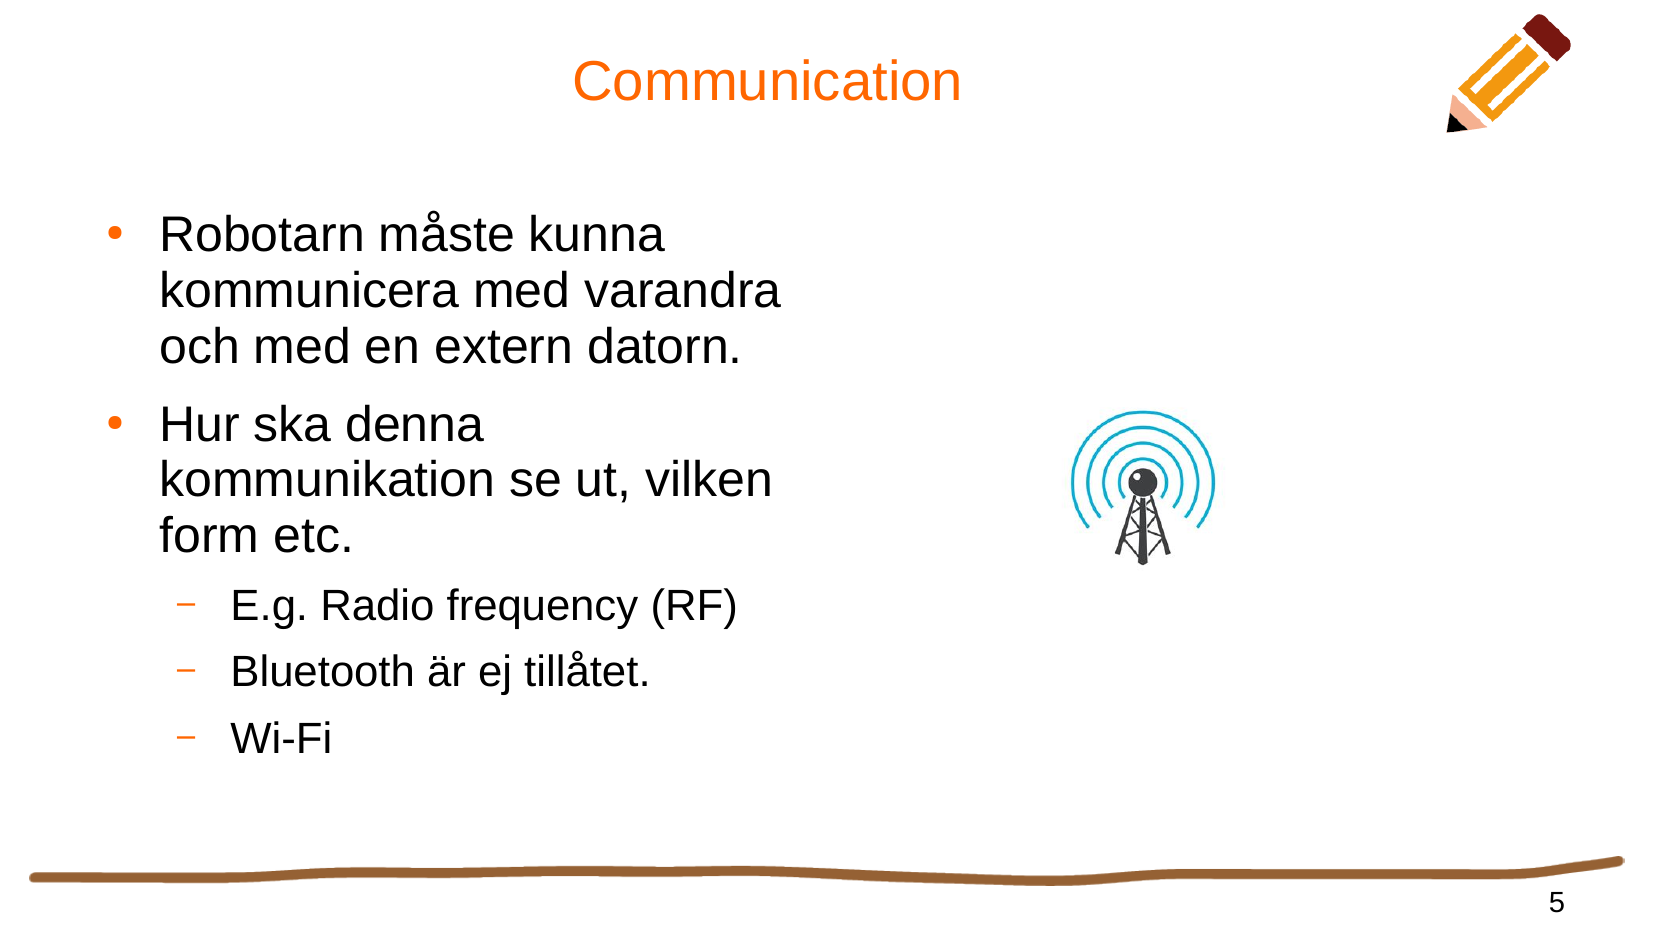

# Communication
Robotarn måste kunna kommunicera med varandra och med en extern datorn.
Hur ska denna kommunikation se ut, vilken form etc.
E.g. Radio frequency (RF)
Bluetooth är ej tillåtet.
Wi-Fi
5